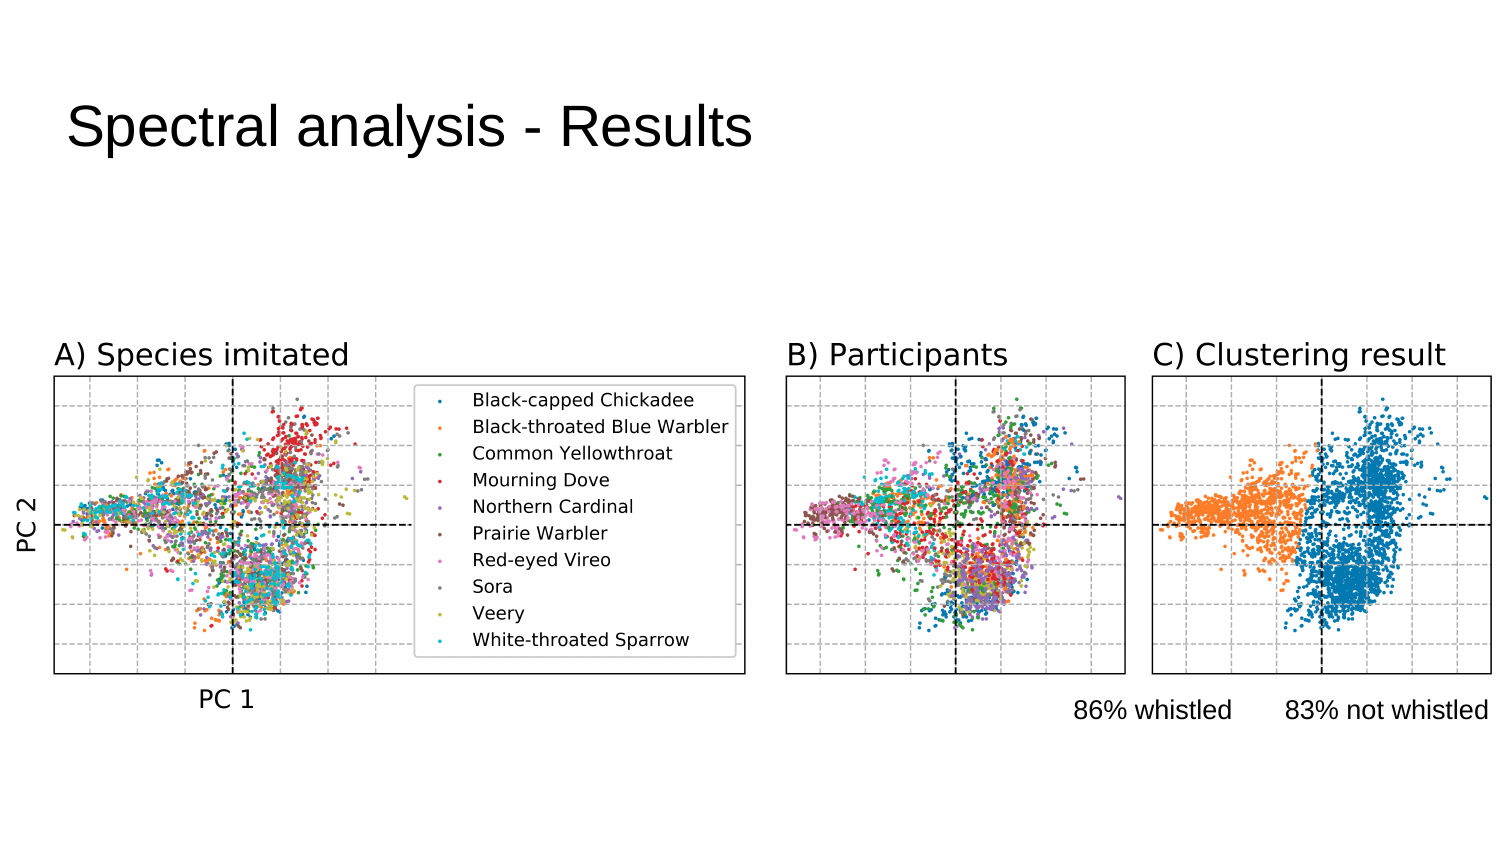

# Spectral analysis - Results
86% whistled 83% not whistled